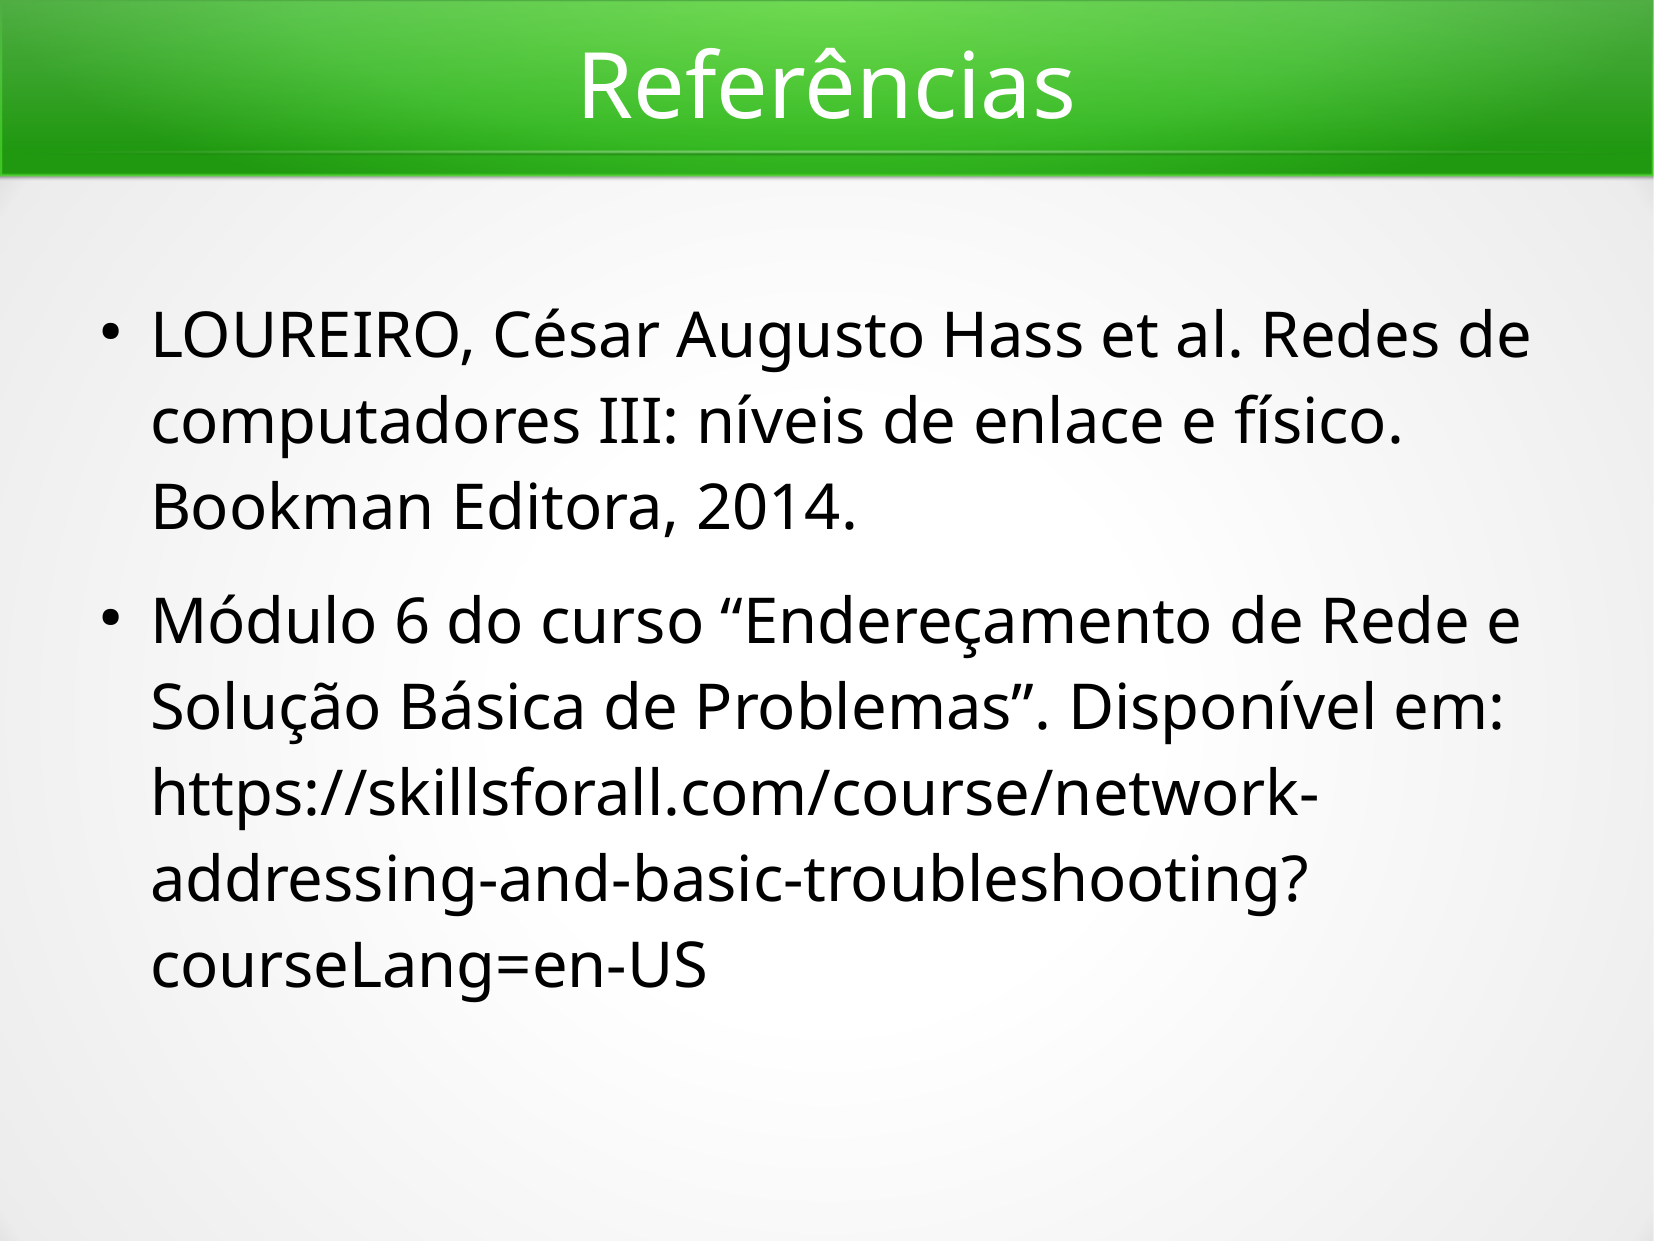

# Referências
LOUREIRO, César Augusto Hass et al. Redes de computadores III: níveis de enlace e físico. Bookman Editora, 2014.
Módulo 6 do curso “Endereçamento de Rede e Solução Básica de Problemas”. Disponível em: https://skillsforall.com/course/network-addressing-and-basic-troubleshooting?courseLang=en-US